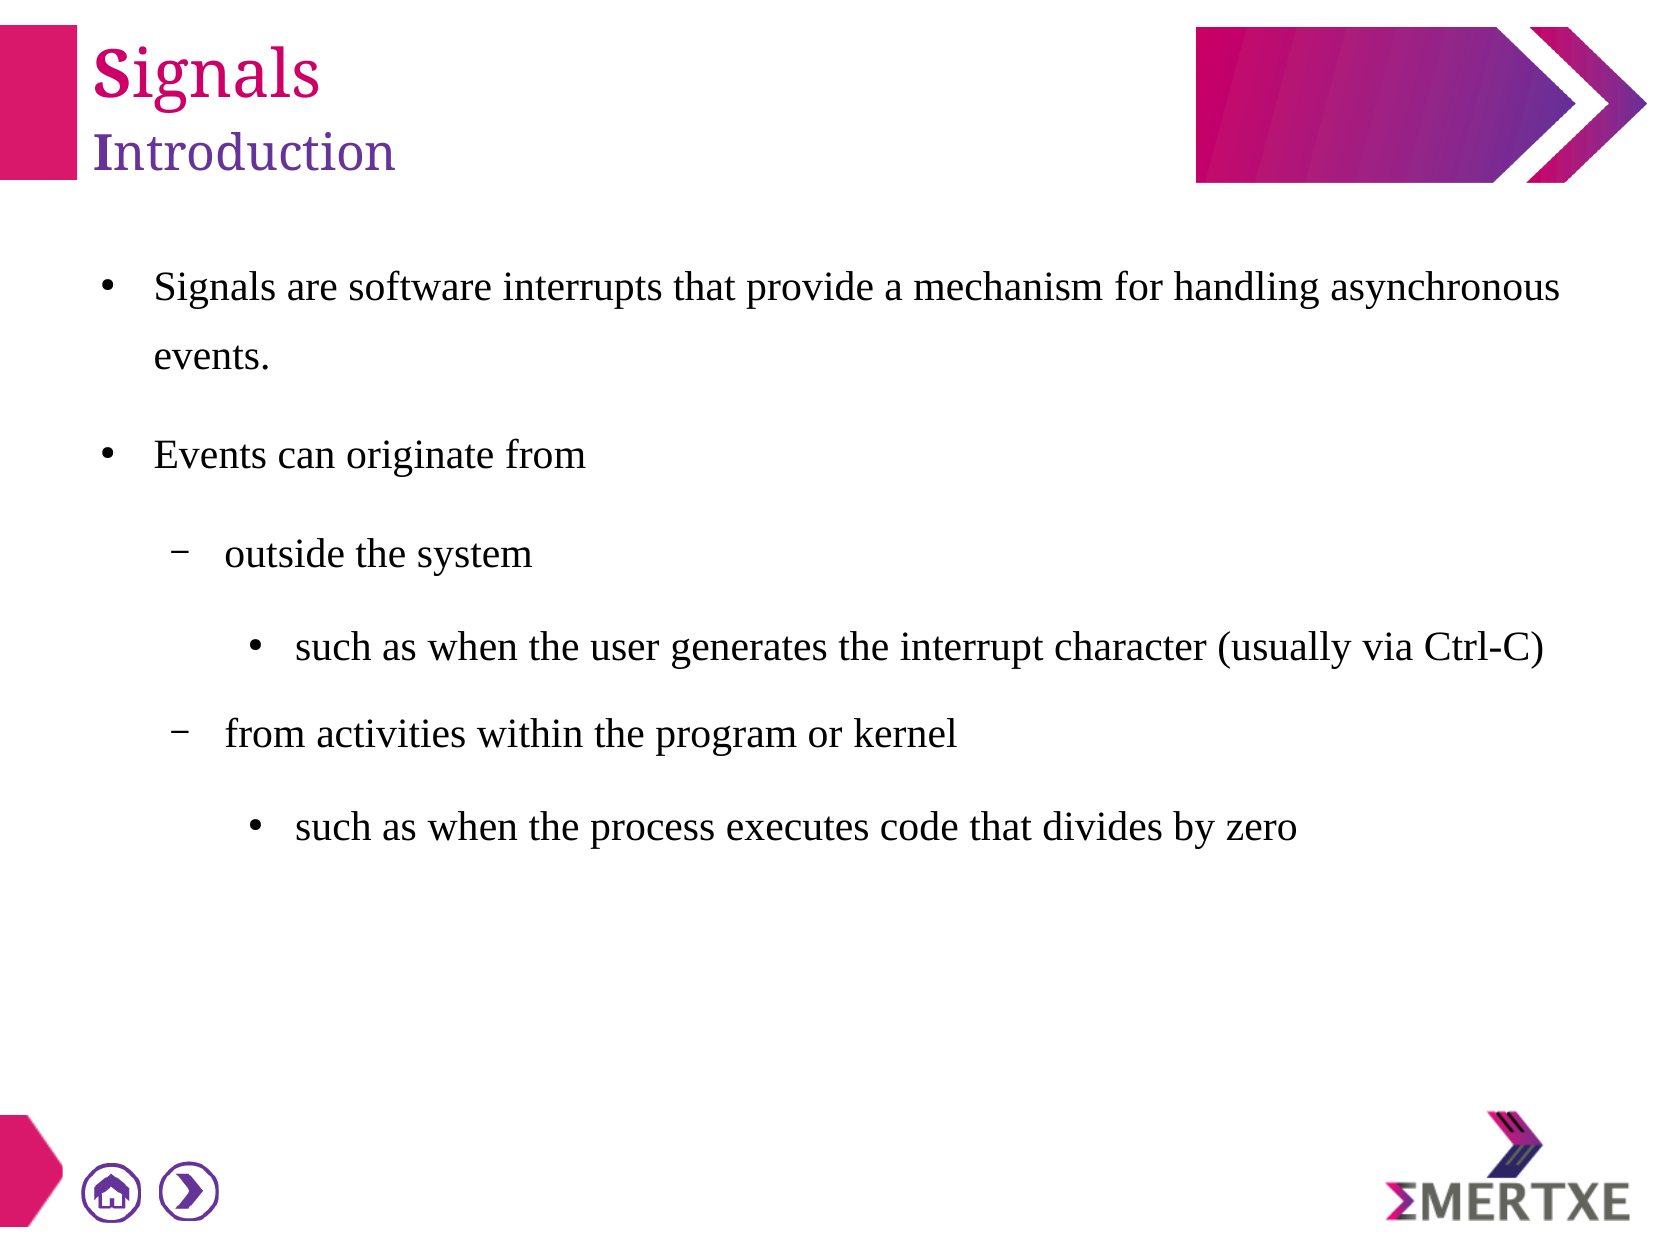

# Signals Introduction
Signals are software interrupts that provide a mechanism for handling asynchronous events.
Events can originate from
outside the system
such as when the user generates the interrupt character (usually via Ctrl-C)
from activities within the program or kernel
such as when the process executes code that divides by zero